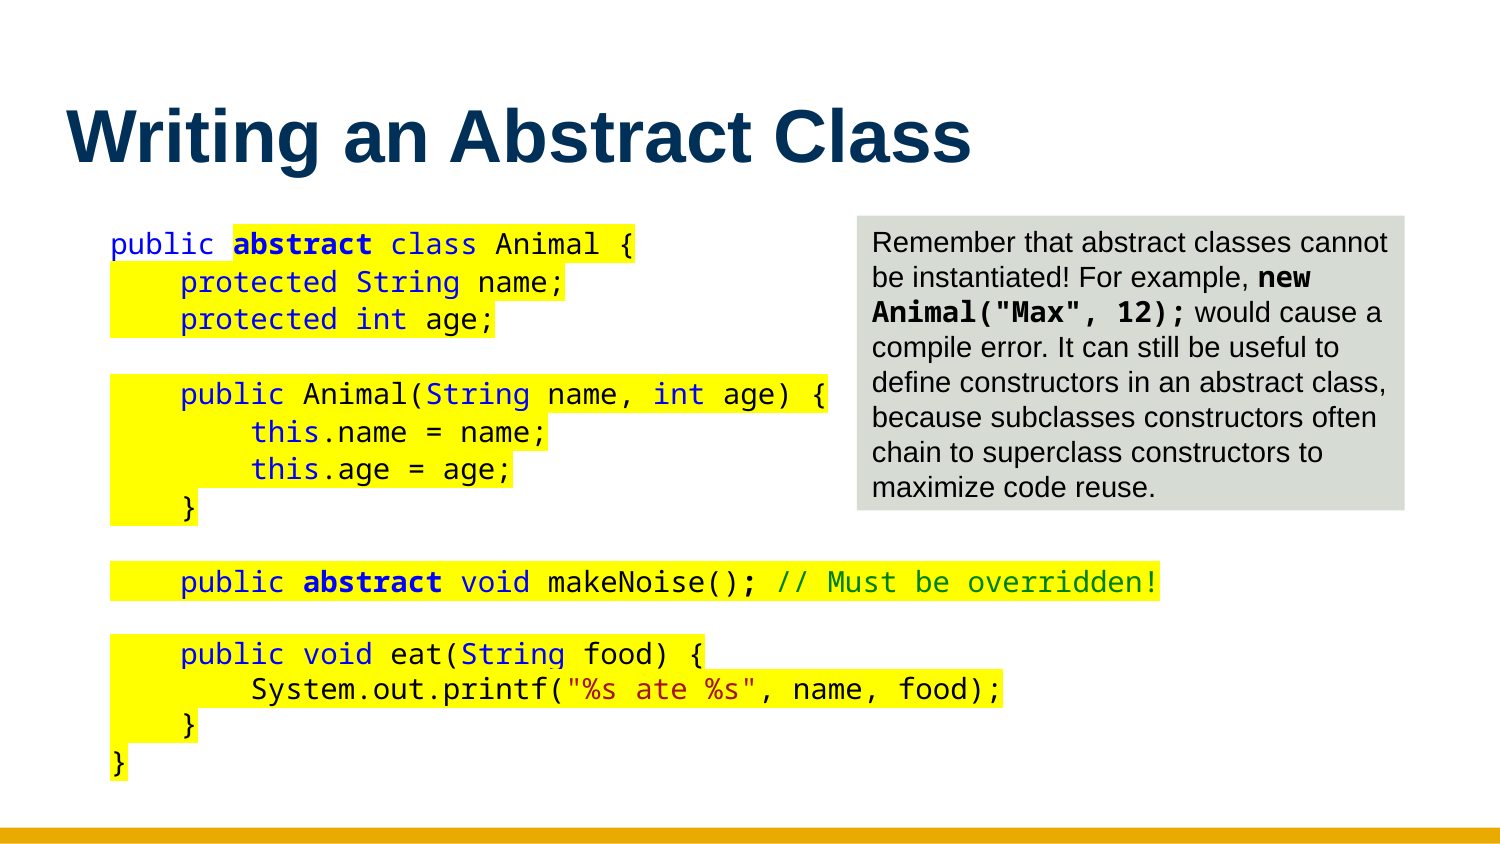

# Writing an Abstract Class
public abstract class Animal {
 protected String name;
 protected int age;
 public Animal(String name, int age) {
 this.name = name;
 this.age = age;
 }
 public abstract void makeNoise(); // Must be overridden!
 public void eat(String food) {
 System.out.printf("%s ate %s", name, food);
 }
}
Remember that abstract classes cannot be instantiated! For example, new Animal("Max", 12); would cause a compile error. It can still be useful to define constructors in an abstract class, because subclasses constructors often chain to superclass constructors to maximize code reuse.